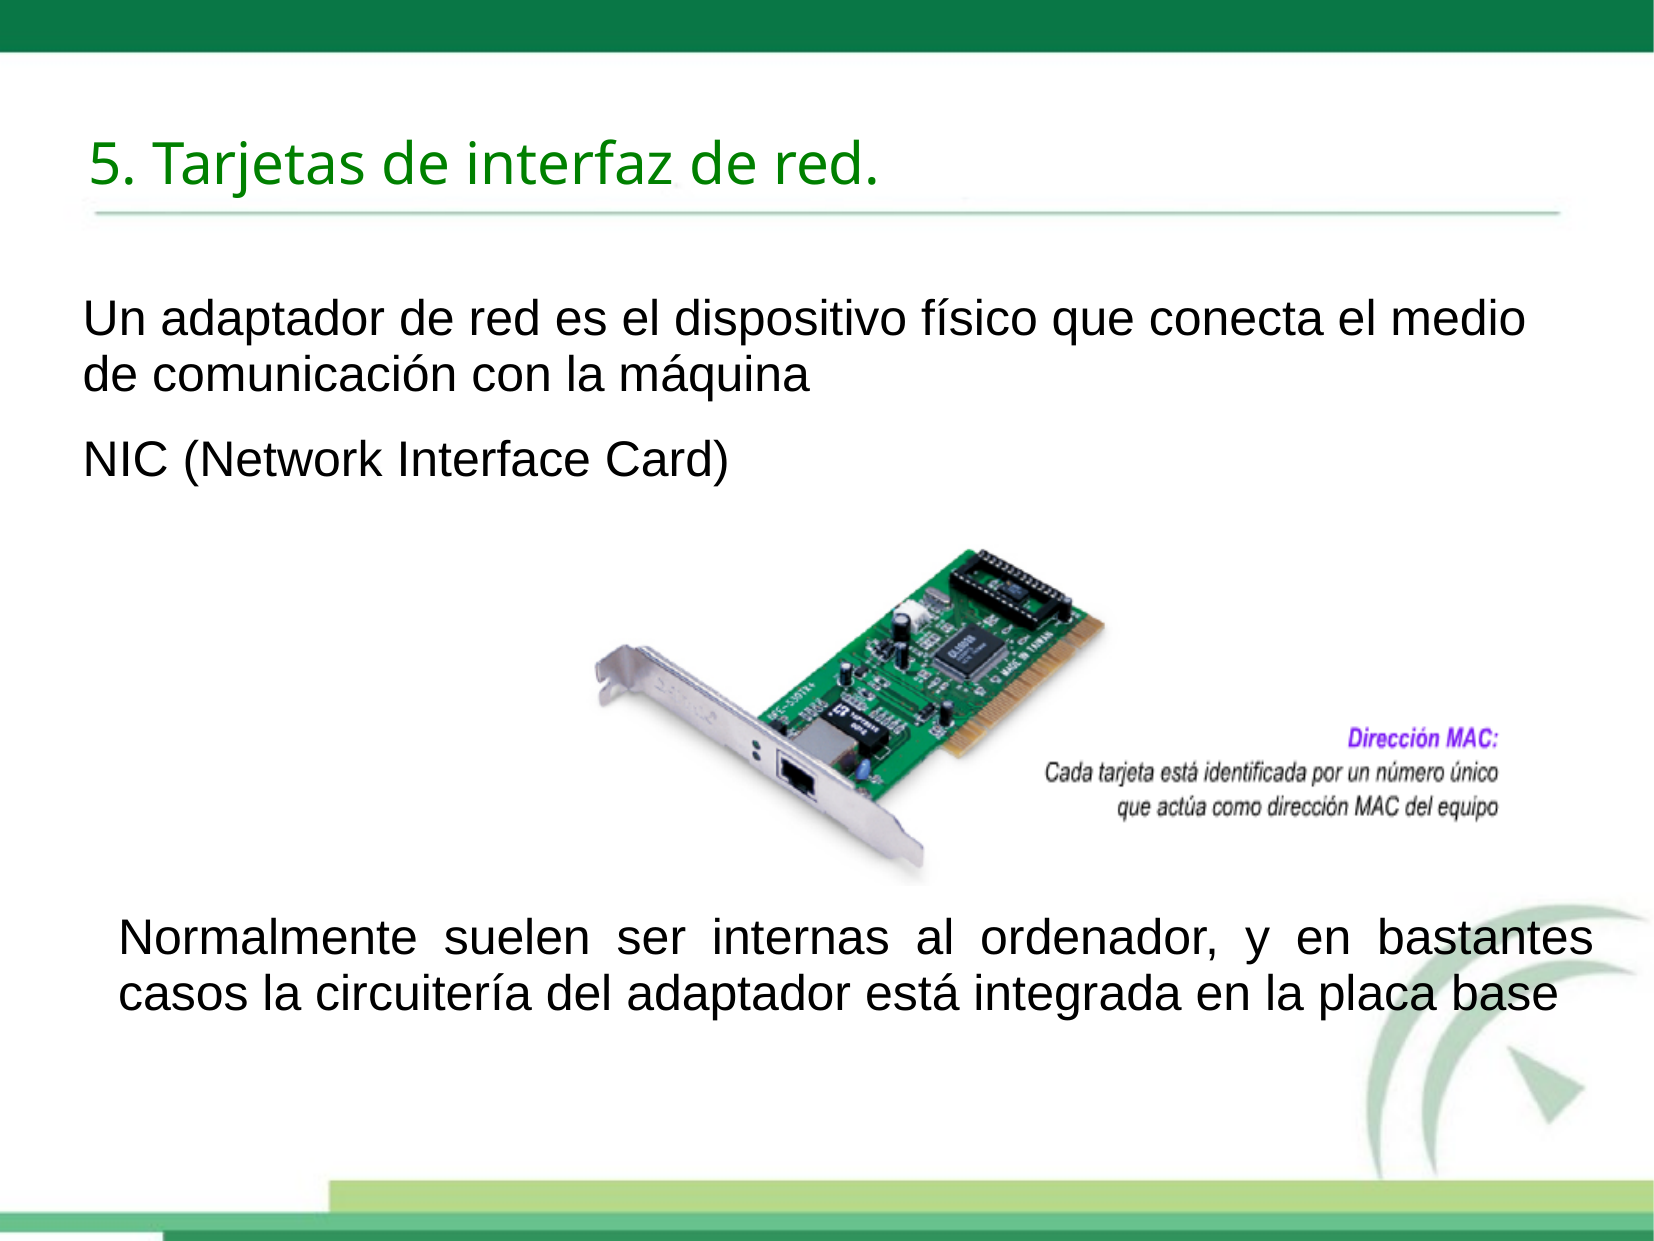

# 5. Tarjetas de interfaz de red.
Un adaptador de red es el dispositivo físico que conecta el medio de comunicación con la máquina
NIC (Network Interface Card)
Normalmente suelen ser internas al ordenador, y en bastantes casos la circuitería del adaptador está integrada en la placa base